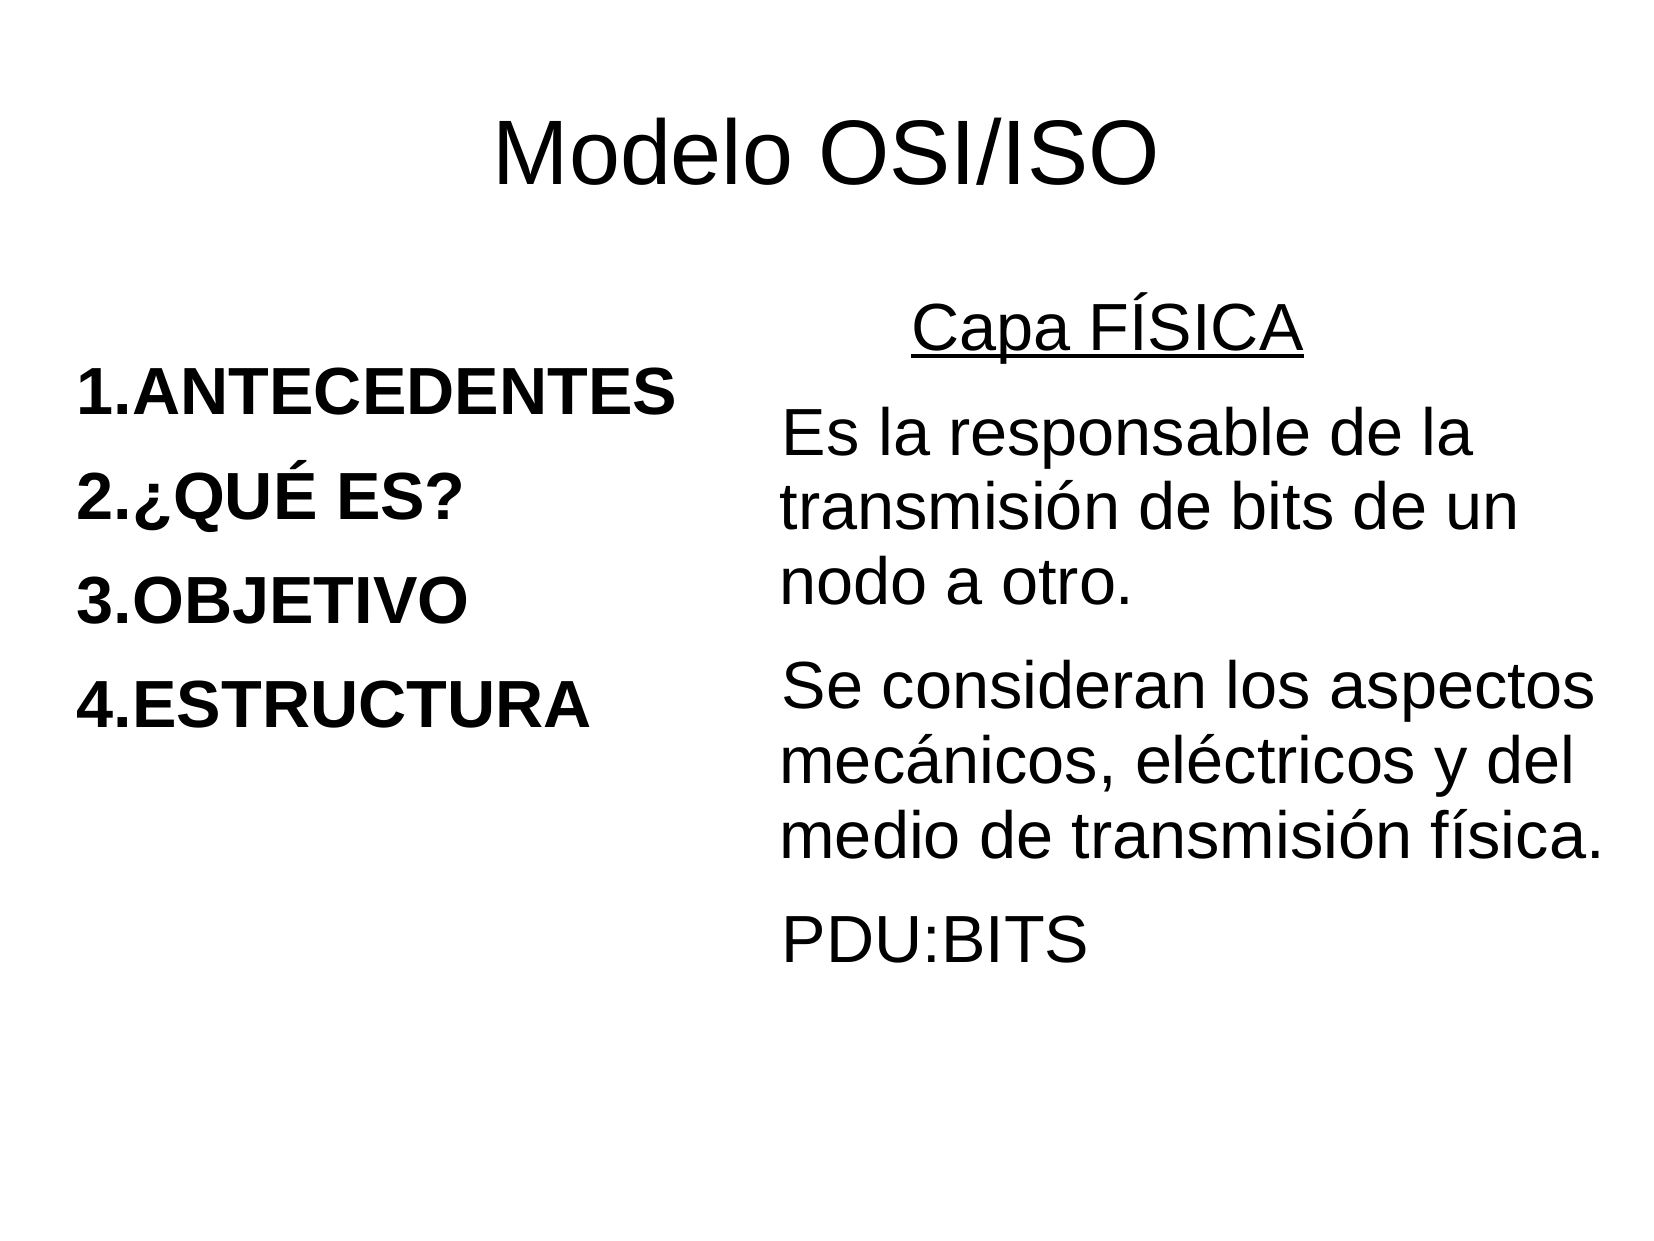

# Modelo OSI/ISO
 Capa FÍSICA
Es la responsable de la transmisión de bits de un nodo a otro.
Se consideran los aspectos mecánicos, eléctricos y del medio de transmisión física.
PDU:BITS
ANTECEDENTES
¿QUÉ ES?
OBJETIVO
ESTRUCTURA